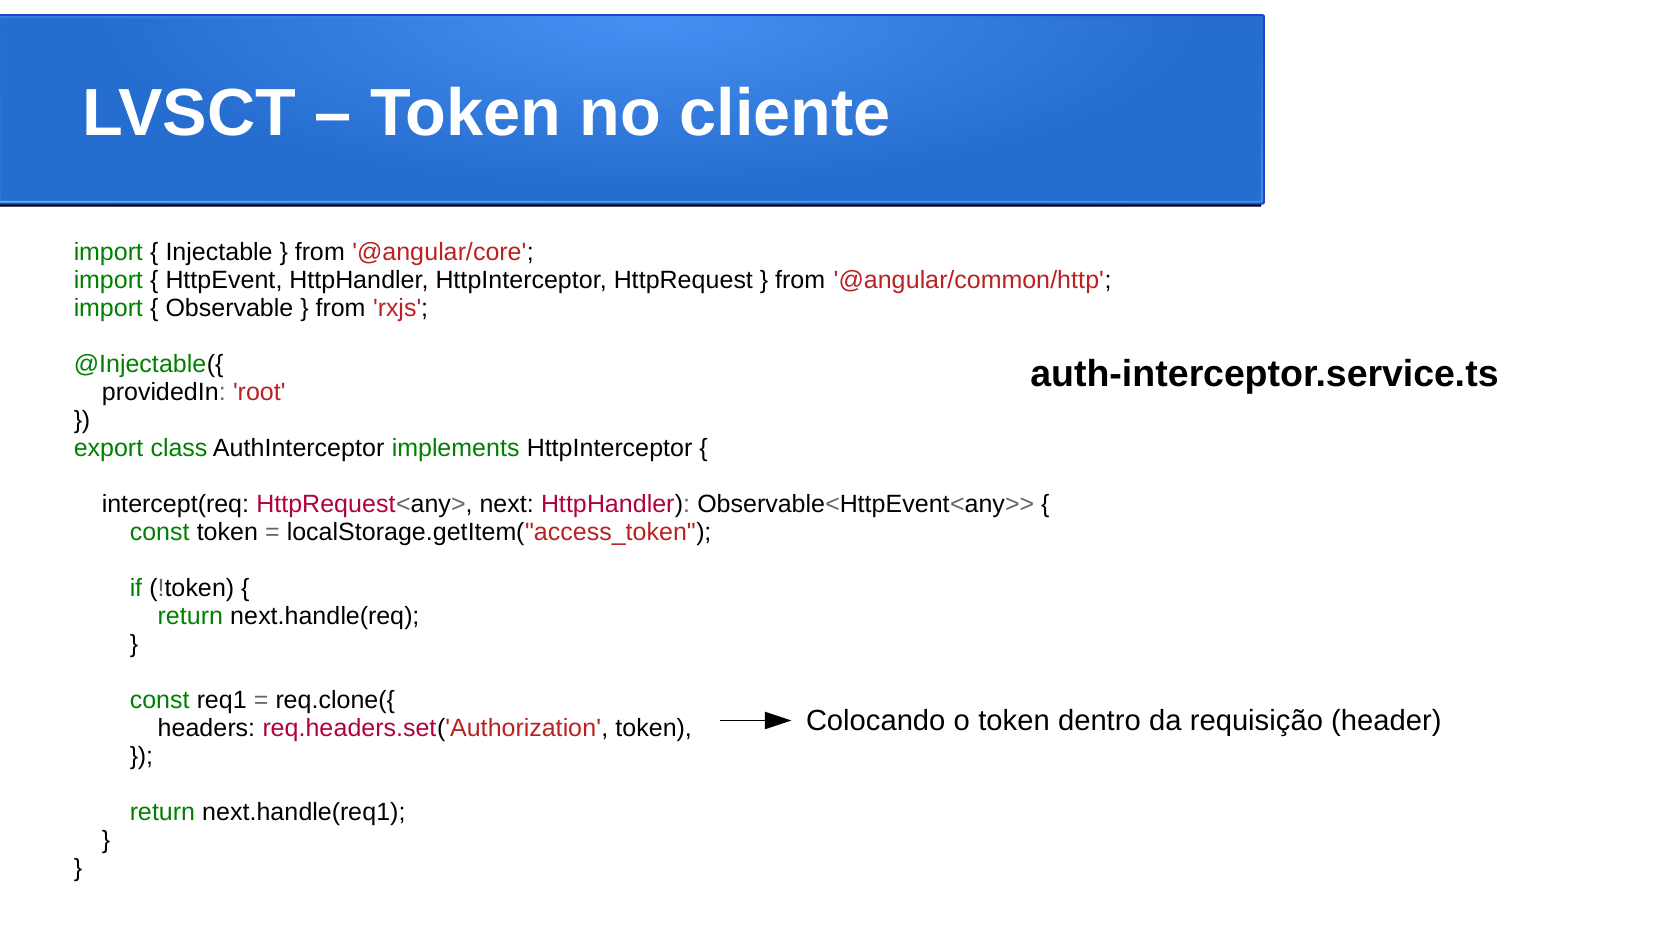

# LVSCT – Token no cliente
import { Injectable } from '@angular/core';
import { HttpEvent, HttpHandler, HttpInterceptor, HttpRequest } from '@angular/common/http';
import { Observable } from 'rxjs';
@Injectable({
 providedIn: 'root'
})
export class AuthInterceptor implements HttpInterceptor {
 intercept(req: HttpRequest<any>, next: HttpHandler): Observable<HttpEvent<any>> {
 const token = localStorage.getItem("access_token");
 if (!token) {
 return next.handle(req);
 }
 const req1 = req.clone({
 headers: req.headers.set('Authorization', token),
 });
 return next.handle(req1);
 }
}
auth-interceptor.service.ts
Colocando o token dentro da requisição (header)